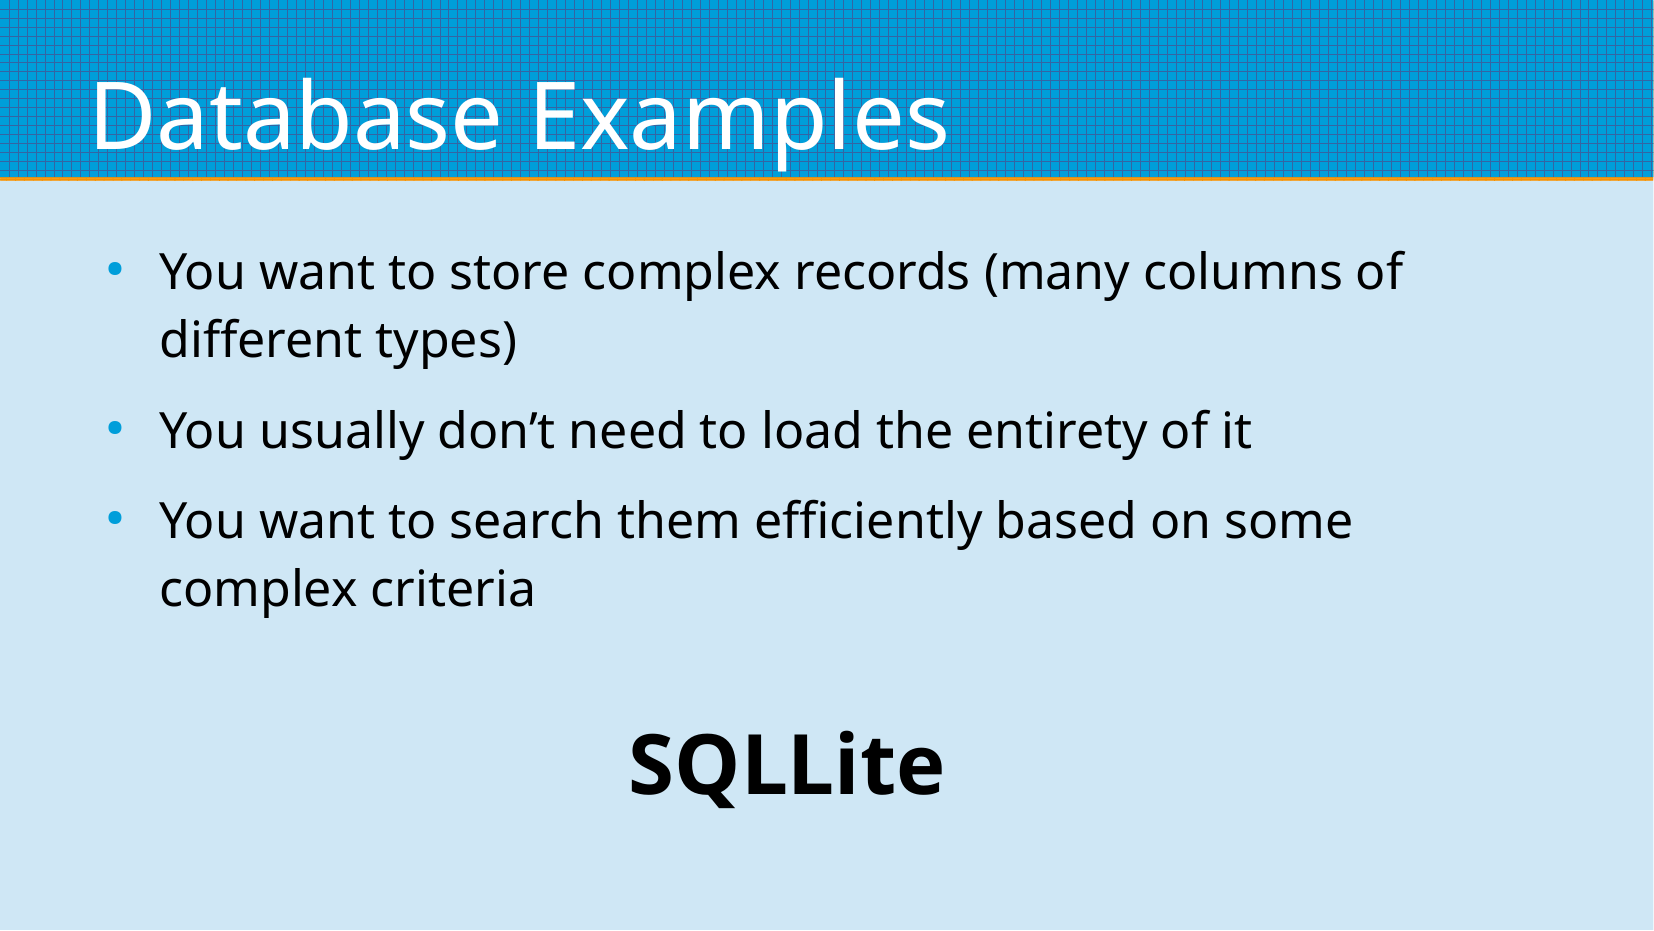

# Database Examples
You want to store complex records (many columns of different types)
You usually don’t need to load the entirety of it
You want to search them efficiently based on some complex criteria
SQLLite